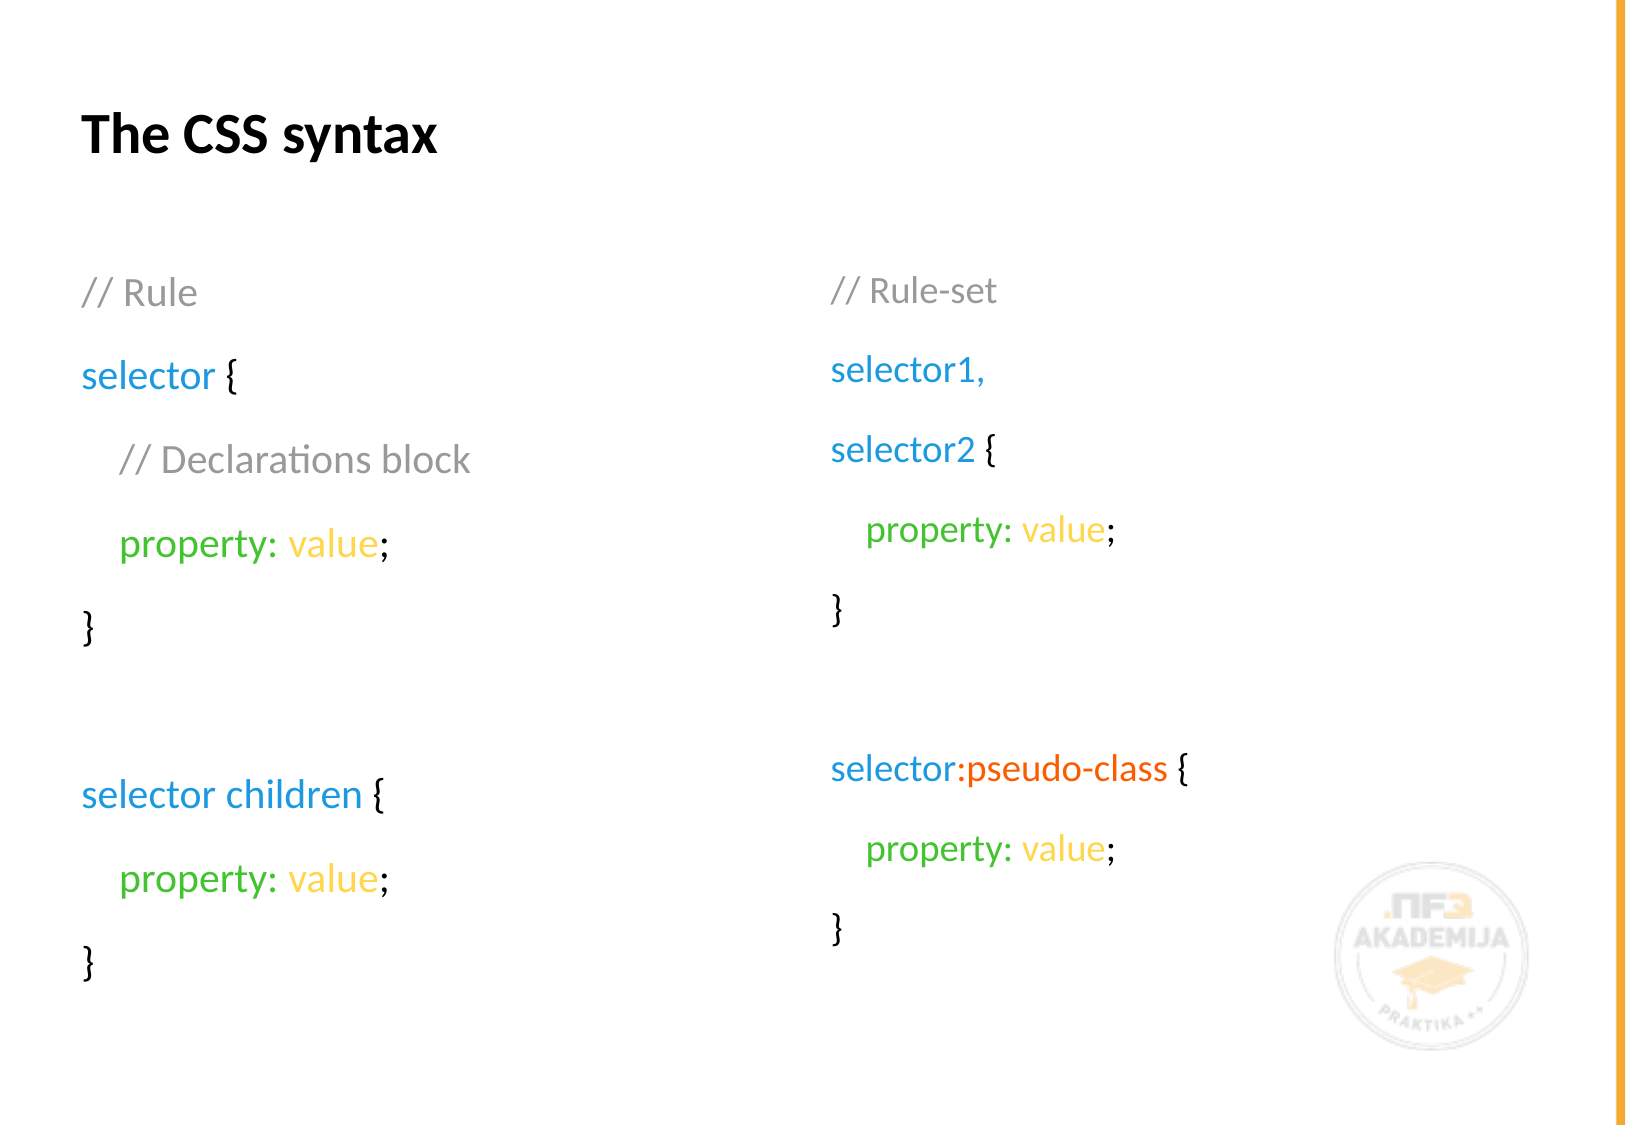

# The CSS syntax
// Rule
selector {
 // Declarations block
 property: value;
}
selector children {
 property: value;
}
// Rule-set
selector1,
selector2 {
 property: value;
}
selector:pseudo-class {
 property: value;
}